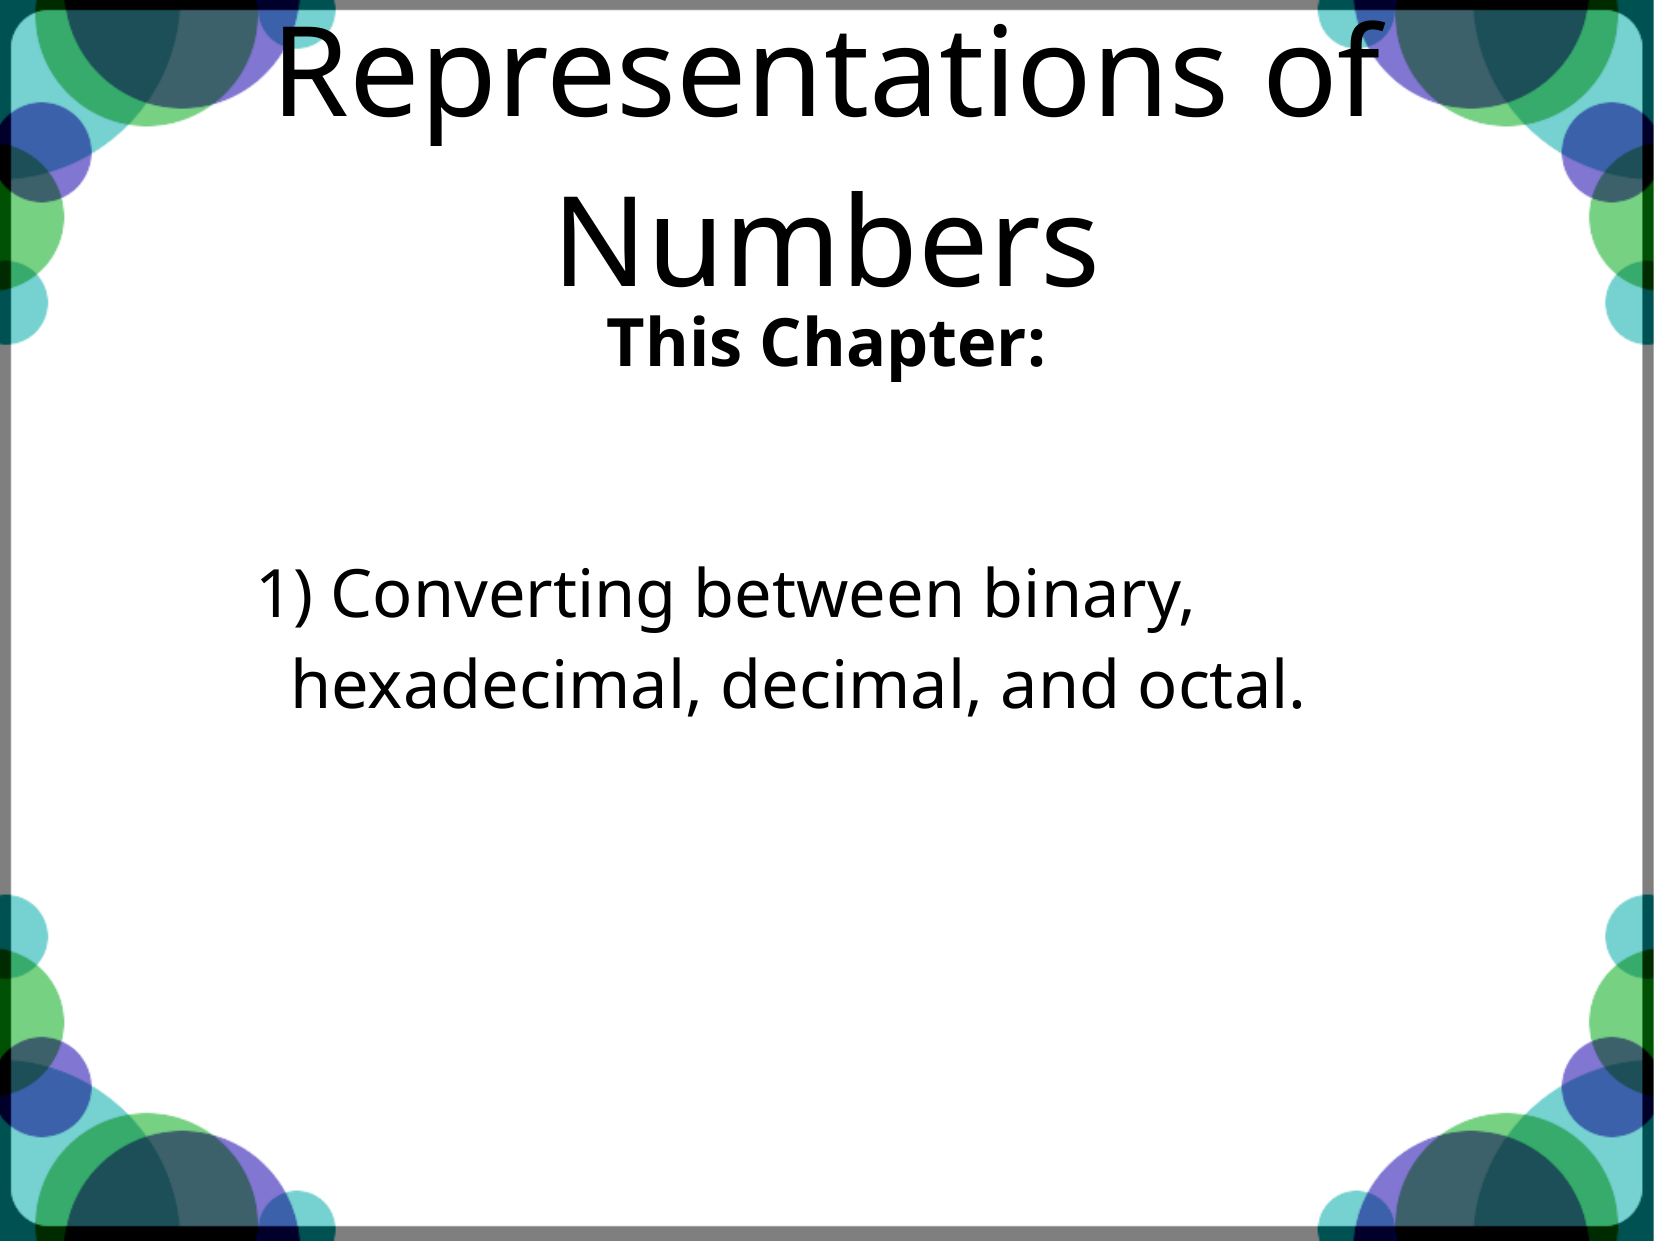

# Representations of Numbers
This Chapter:
 Converting between binary, hexadecimal, decimal, and octal.